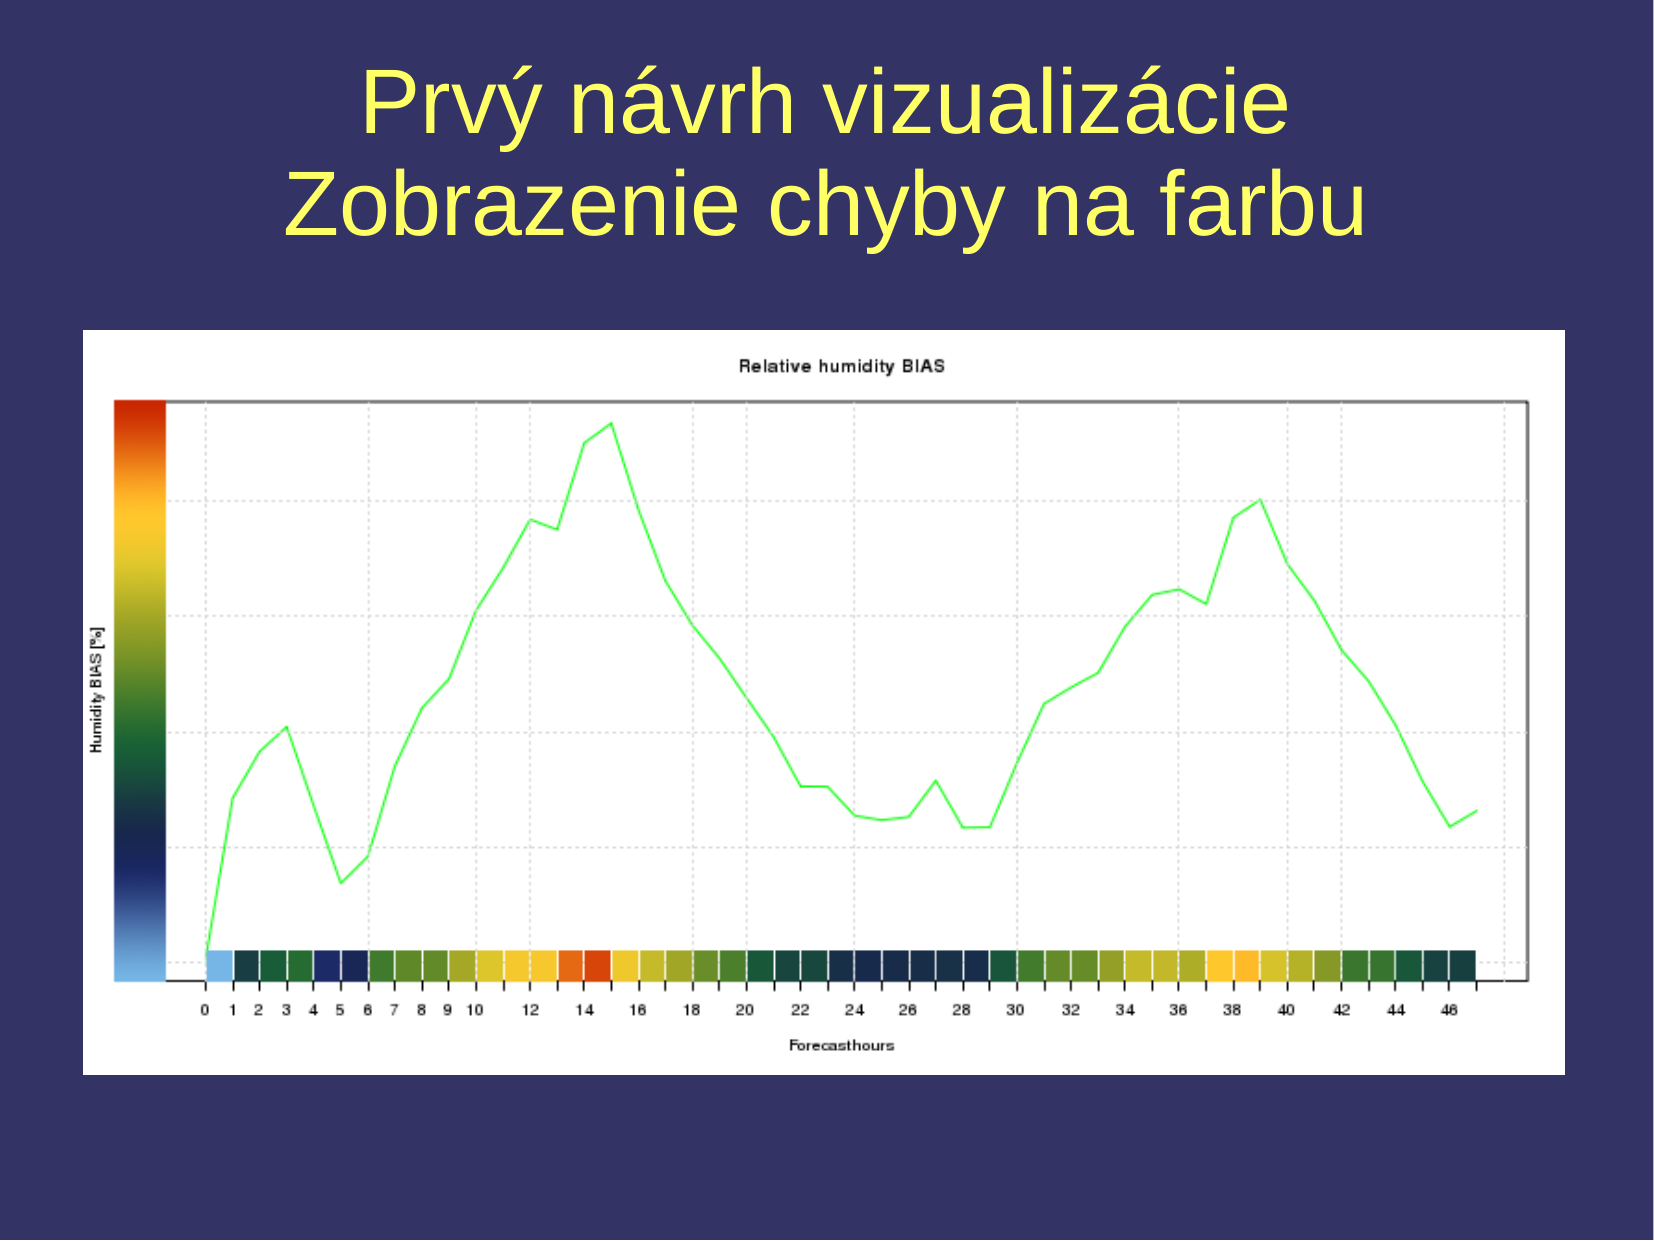

# Prvý návrh vizualizácie Zobrazenie chyby na farbu